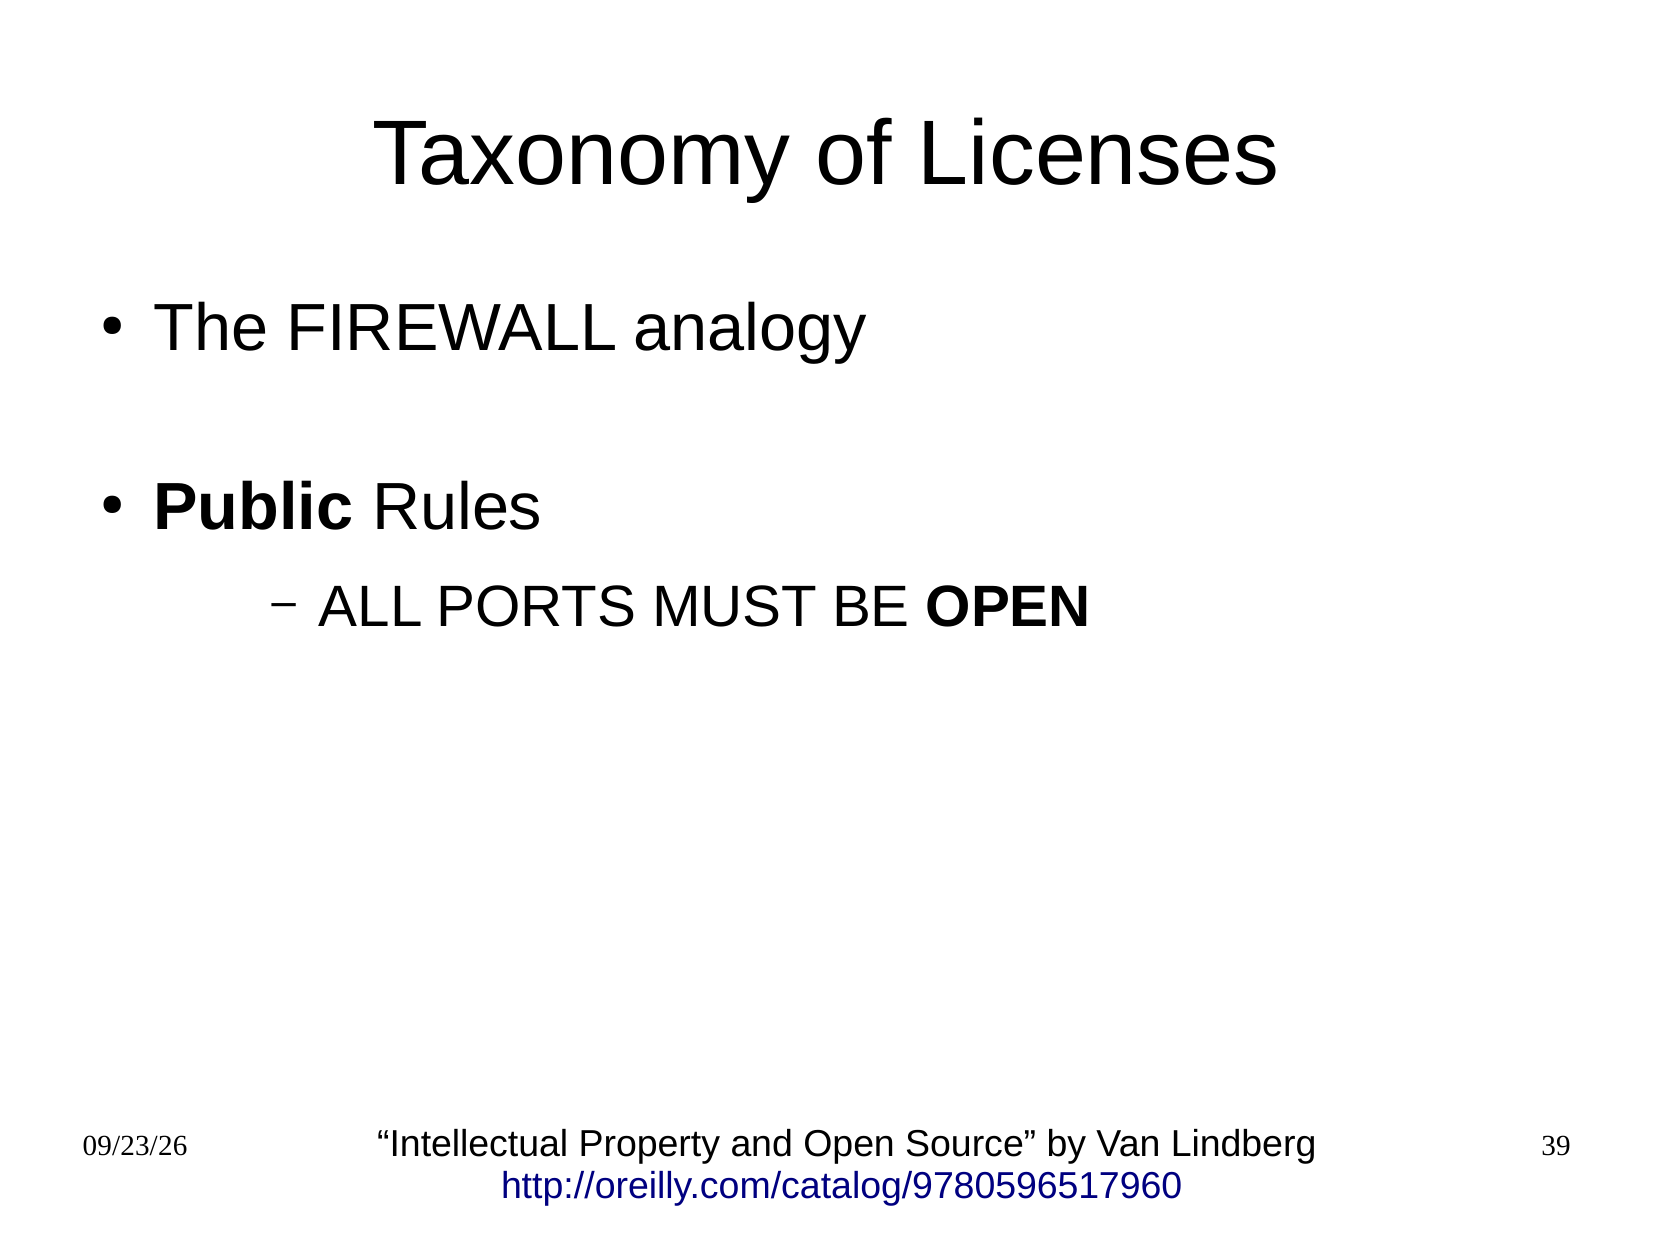

# Taxonomy of Licenses
The FIREWALL analogy
Public Rules
ALL PORTS MUST BE OPEN
“Intellectual Property and Open Source” by Van Lindberg
http://oreilly.com/catalog/9780596517960
39